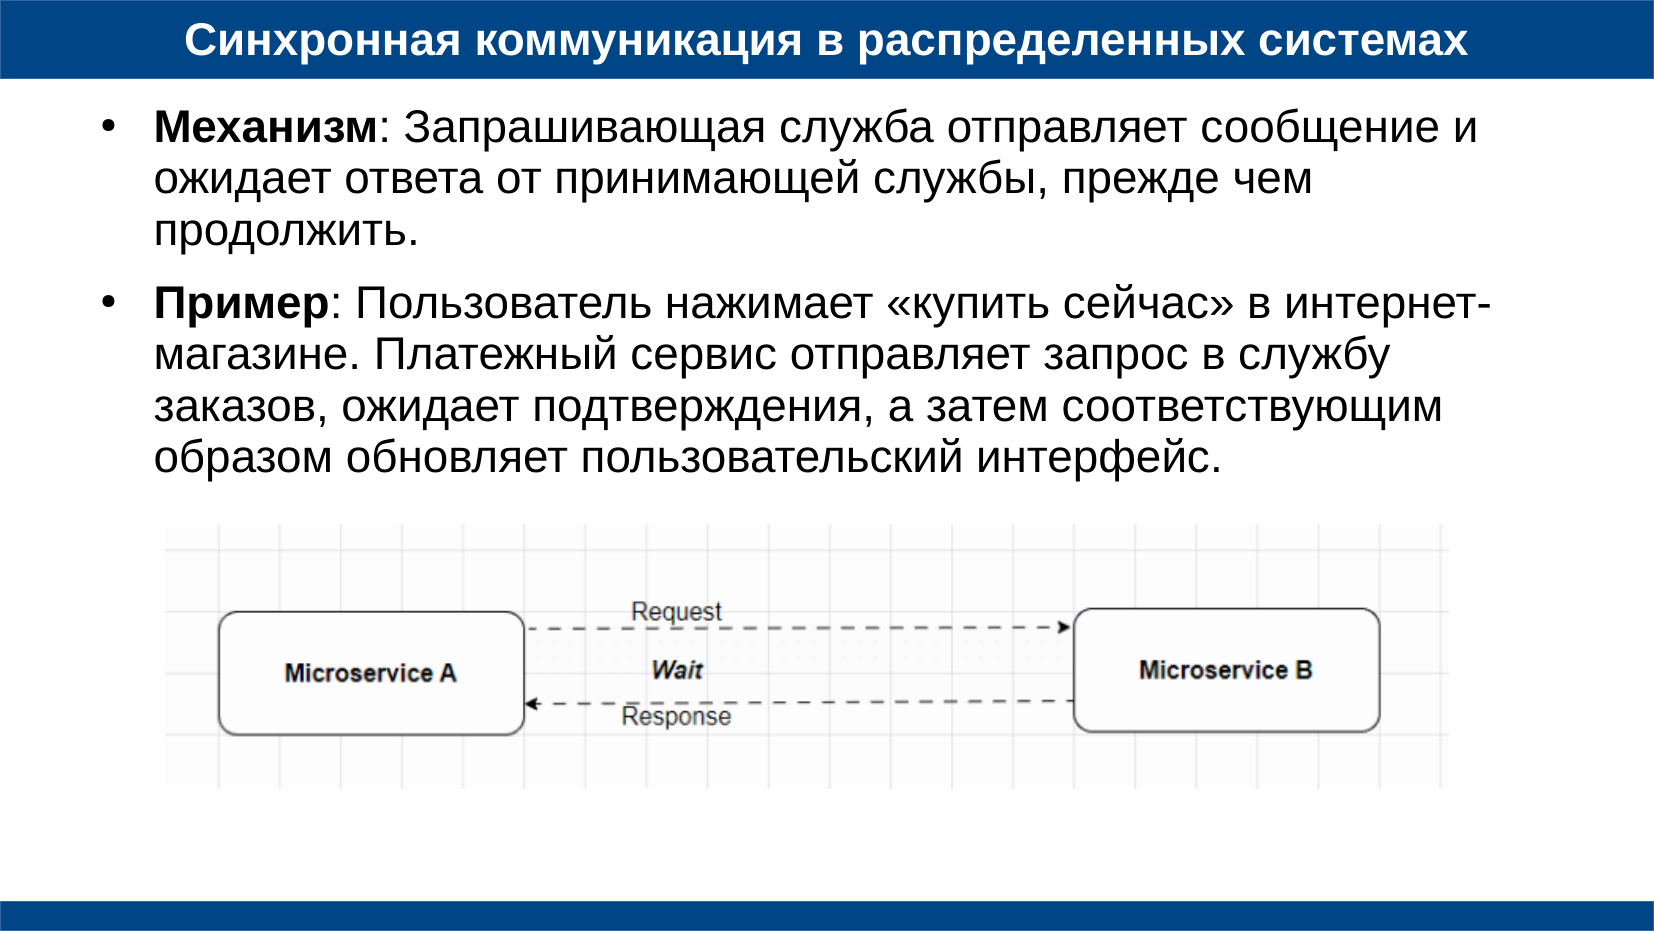

# Синхронная коммуникация в распределенных системах
Механизм: Запрашивающая служба отправляет сообщение и ожидает ответа от принимающей службы, прежде чем продолжить.
Пример: Пользователь нажимает «купить сейчас» в интернет-магазине. Платежный сервис отправляет запрос в службу заказов, ожидает подтверждения, а затем соответствующим образом обновляет пользовательский интерфейс.